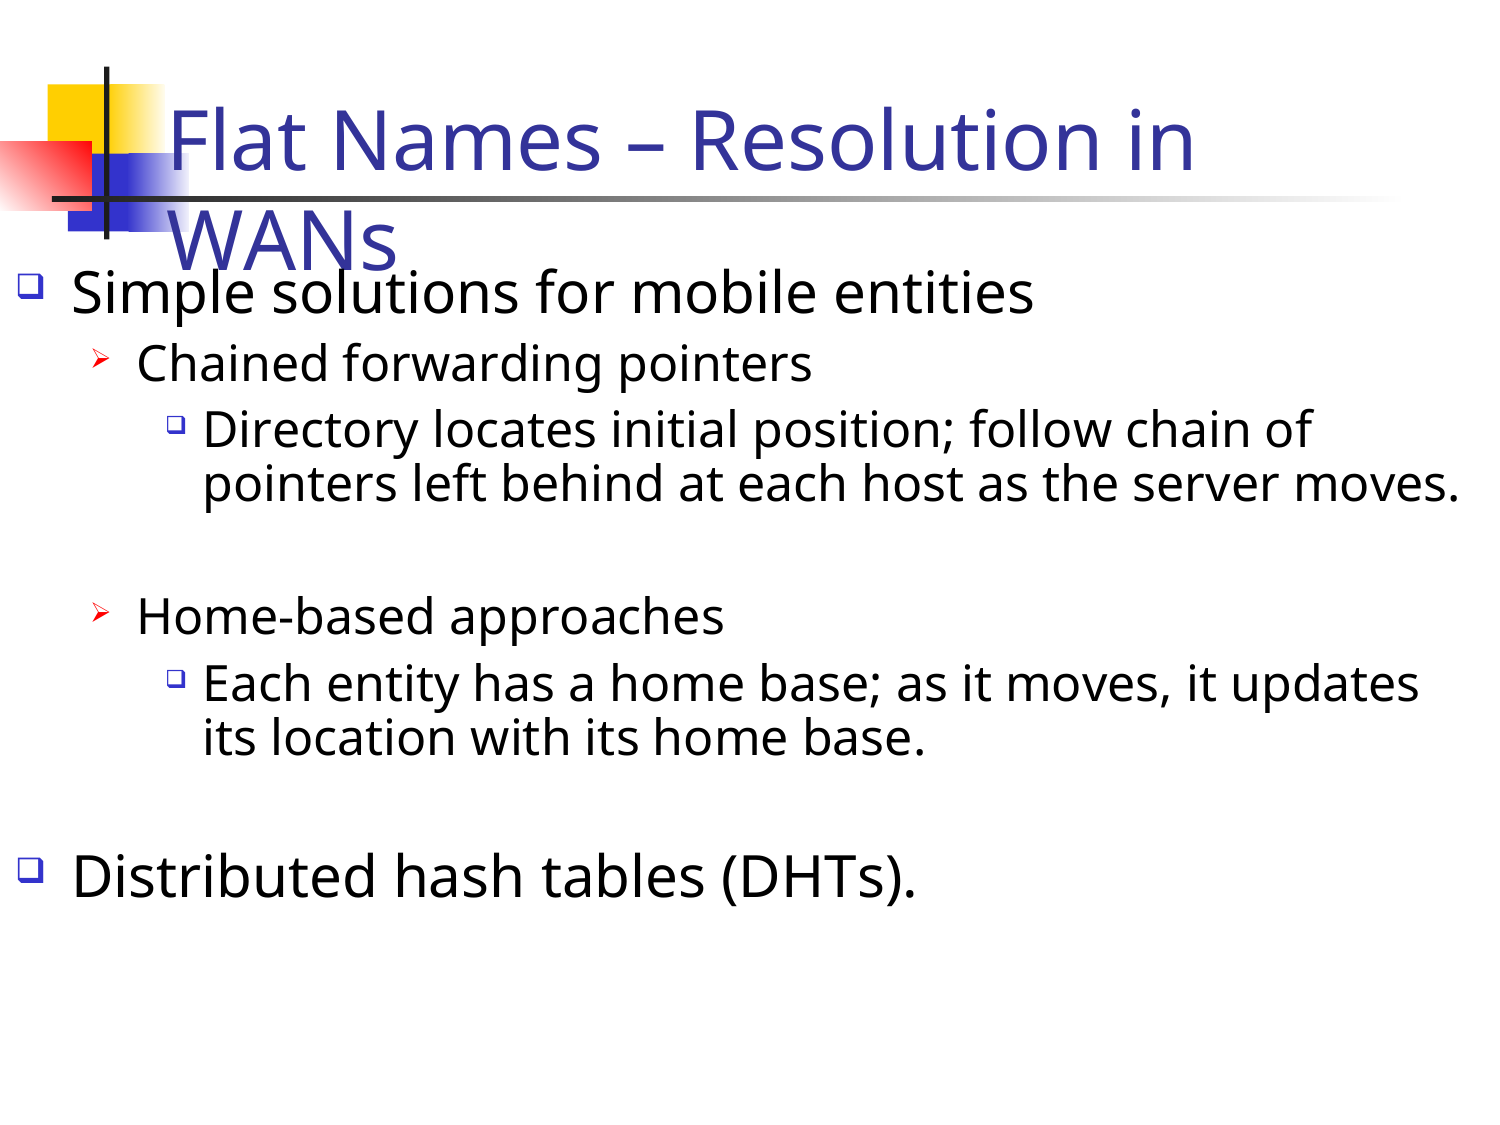

Flat Names – Resolution in WANs
Simple solutions for mobile entities
Chained forwarding pointers
Directory locates initial position; follow chain of pointers left behind at each host as the server moves.
Home-based approaches
Each entity has a home base; as it moves, it updates its location with its home base.
Distributed hash tables (DHTs).